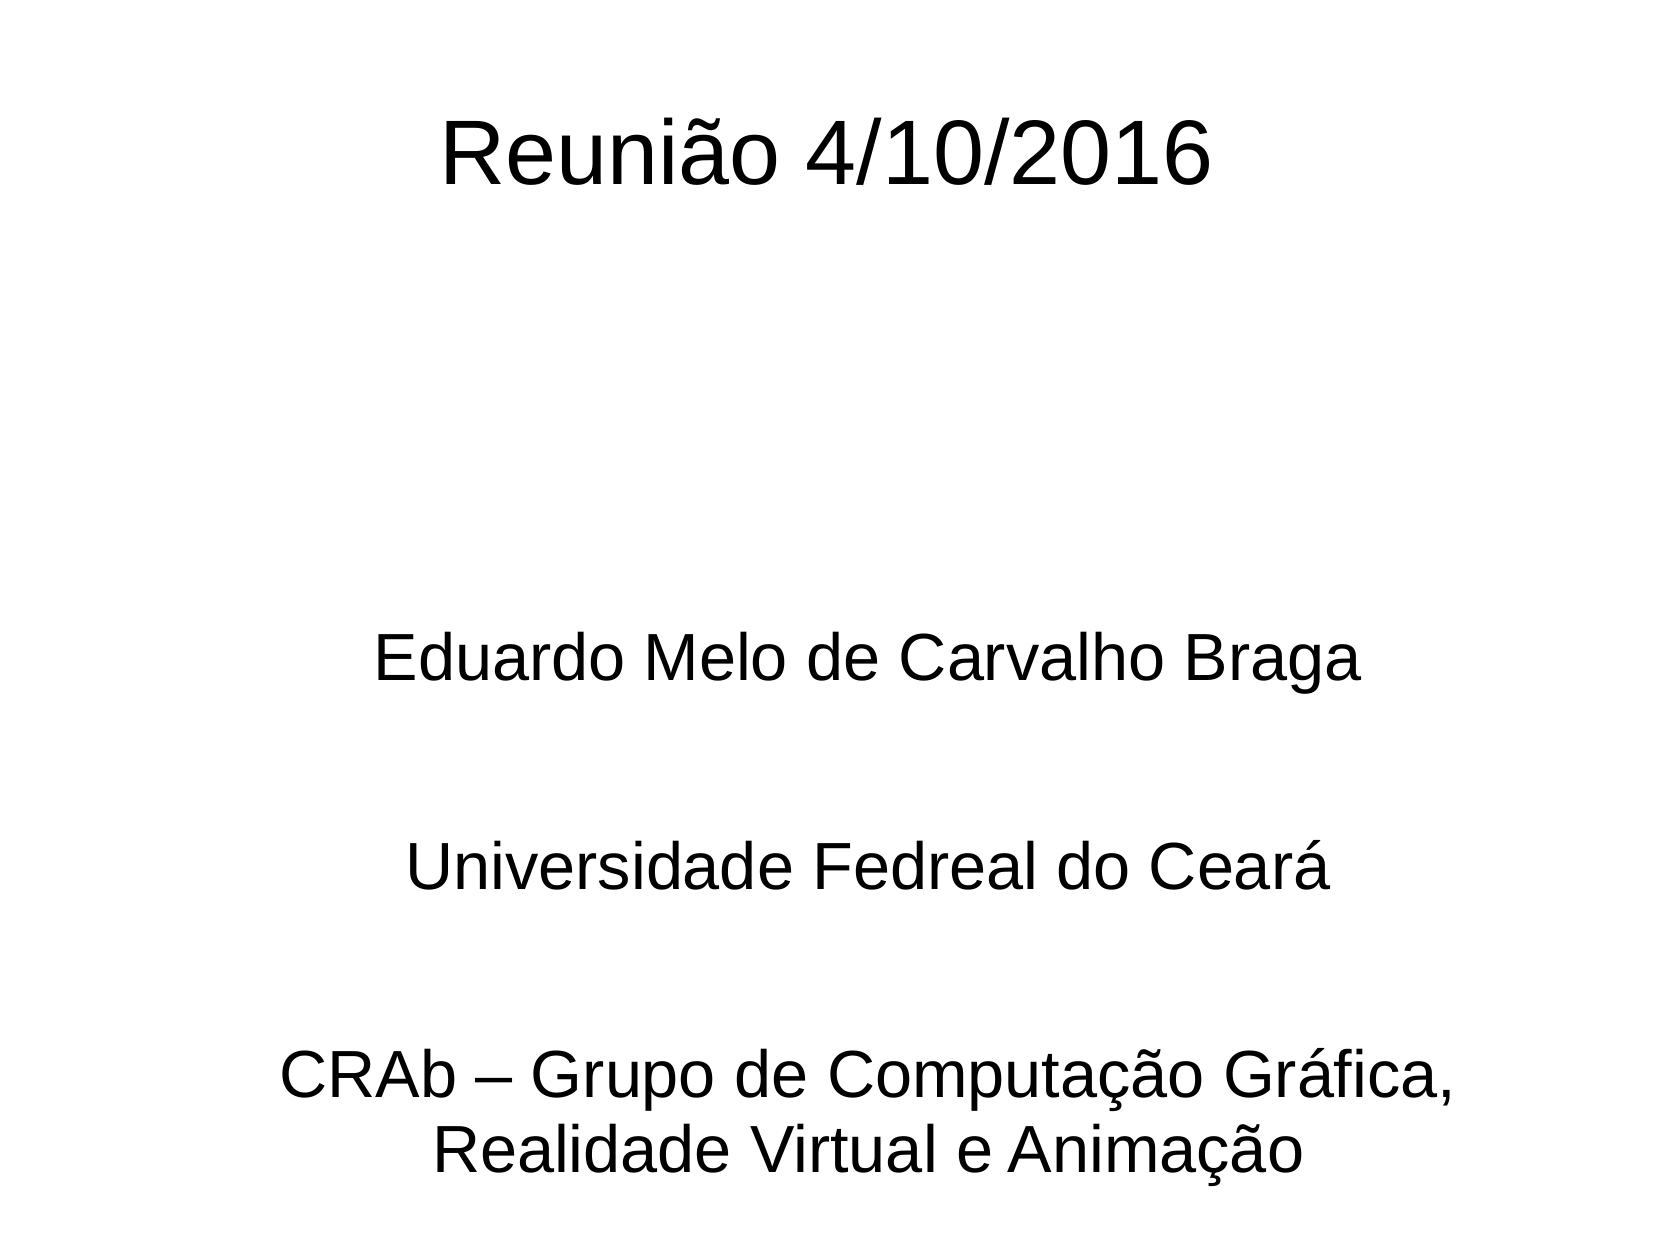

# Reunião 4/10/2016
Eduardo Melo de Carvalho Braga
Universidade Fedreal do Ceará
CRAb – Grupo de Computação Gráfica, Realidade Virtual e Animação